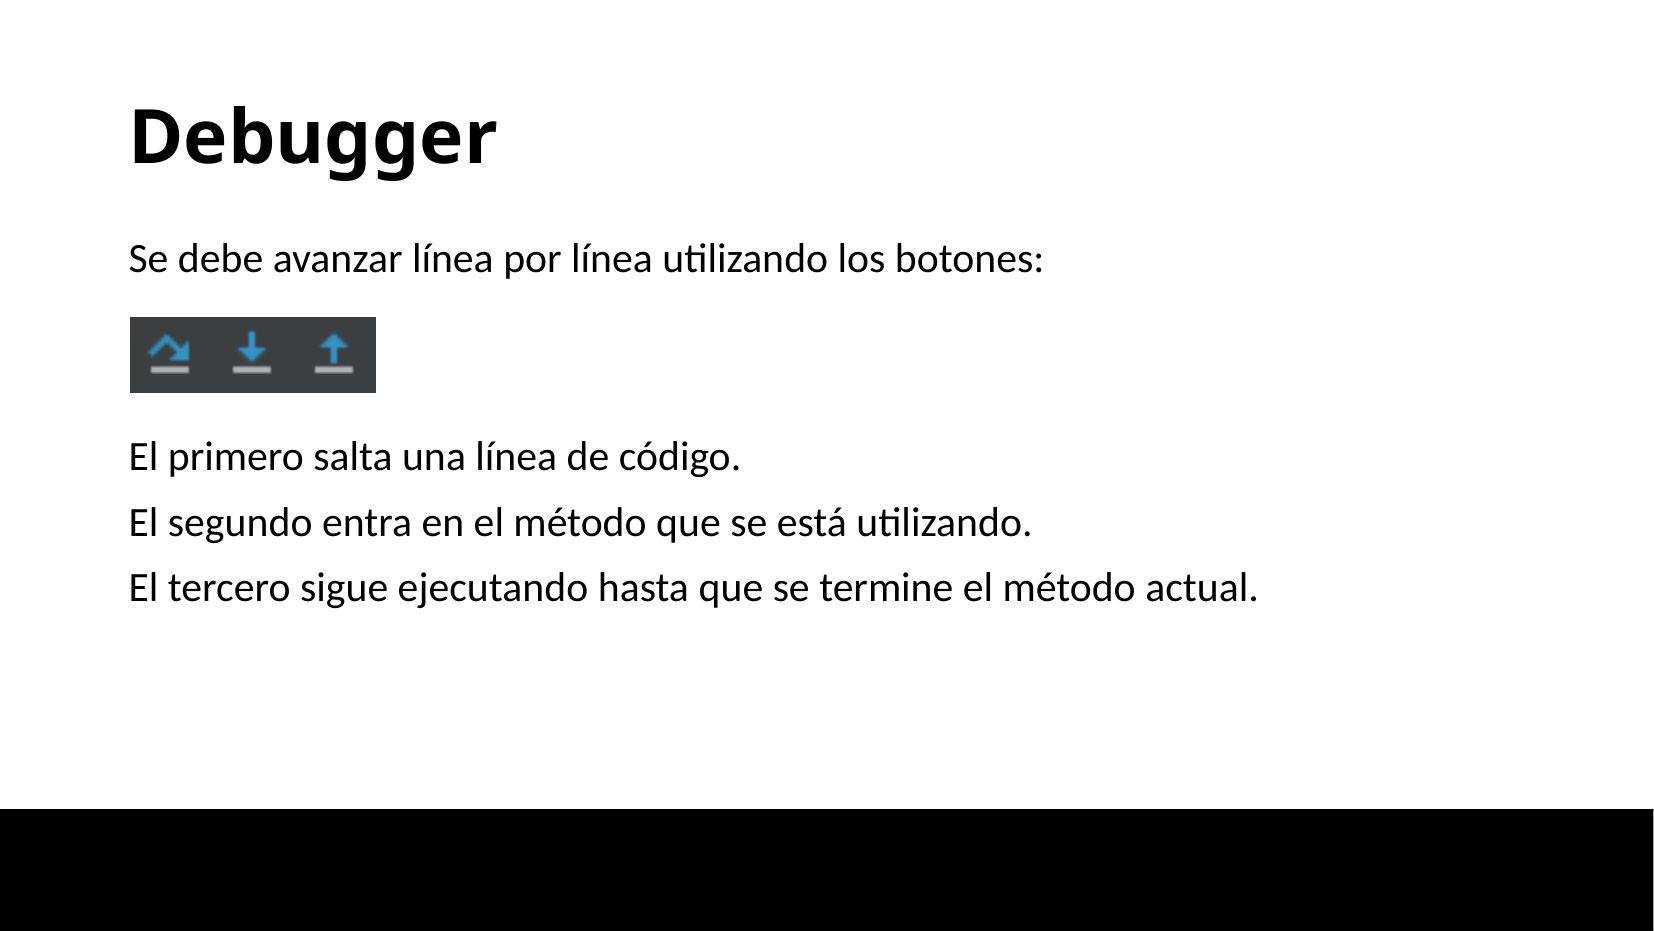

# Debugger
Se debe avanzar línea por línea utilizando los botones:
El primero salta una línea de código.
El segundo entra en el método que se está utilizando.
El tercero sigue ejecutando hasta que se termine el método actual.